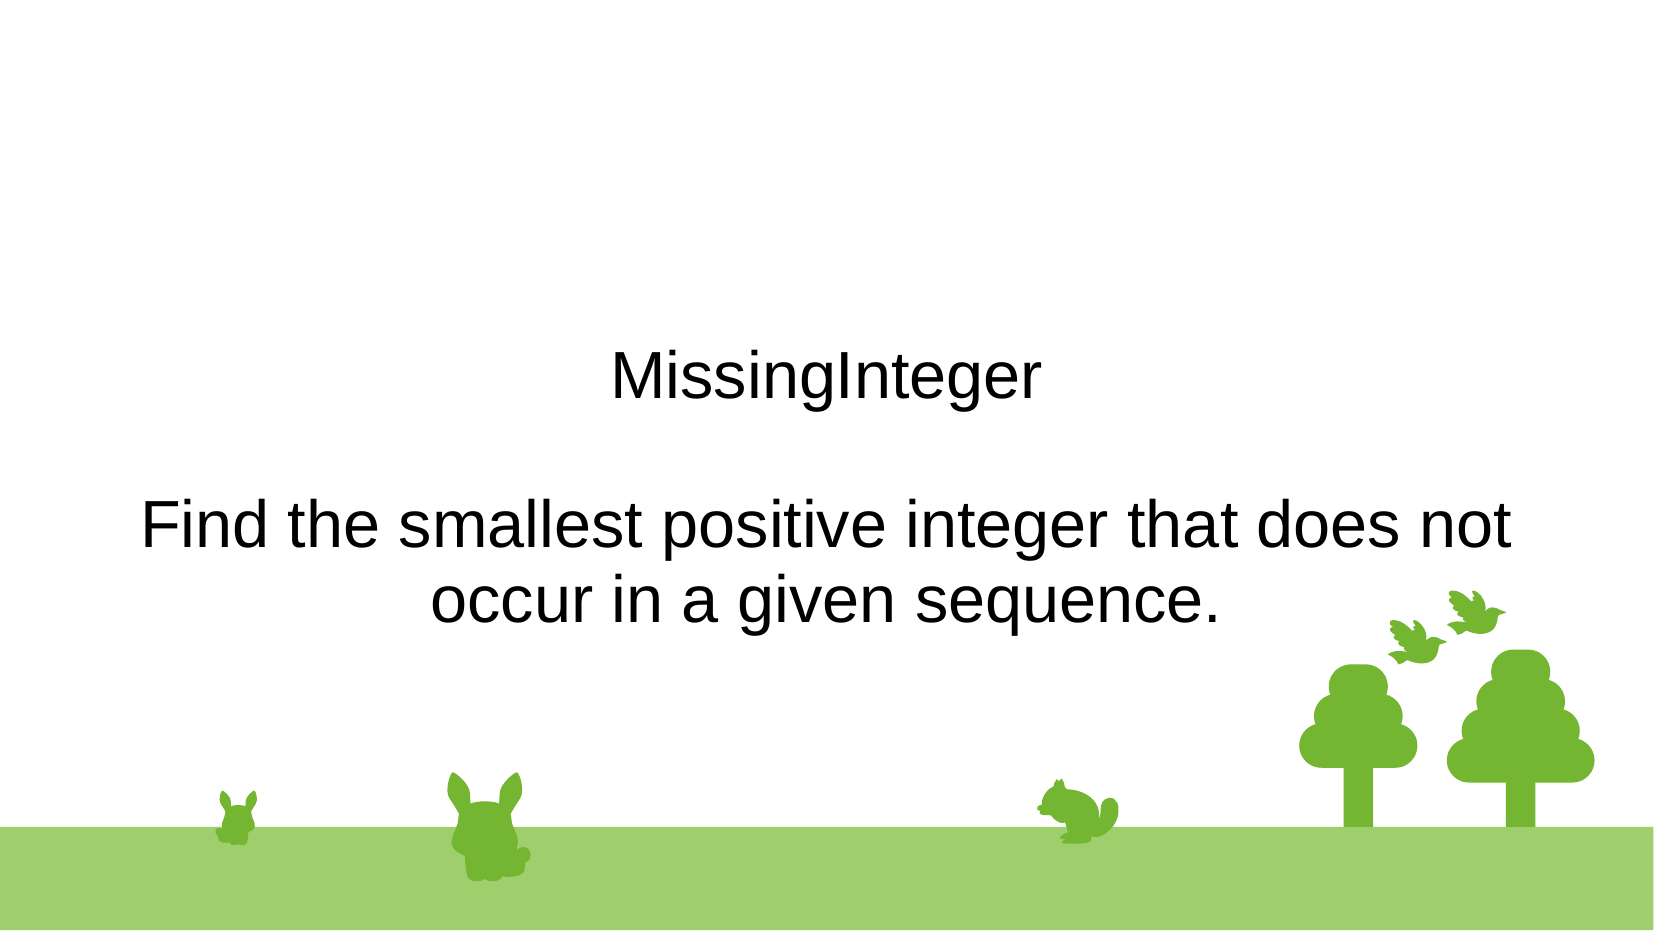

# MissingInteger
Find the smallest positive integer that does not occur in a given sequence.